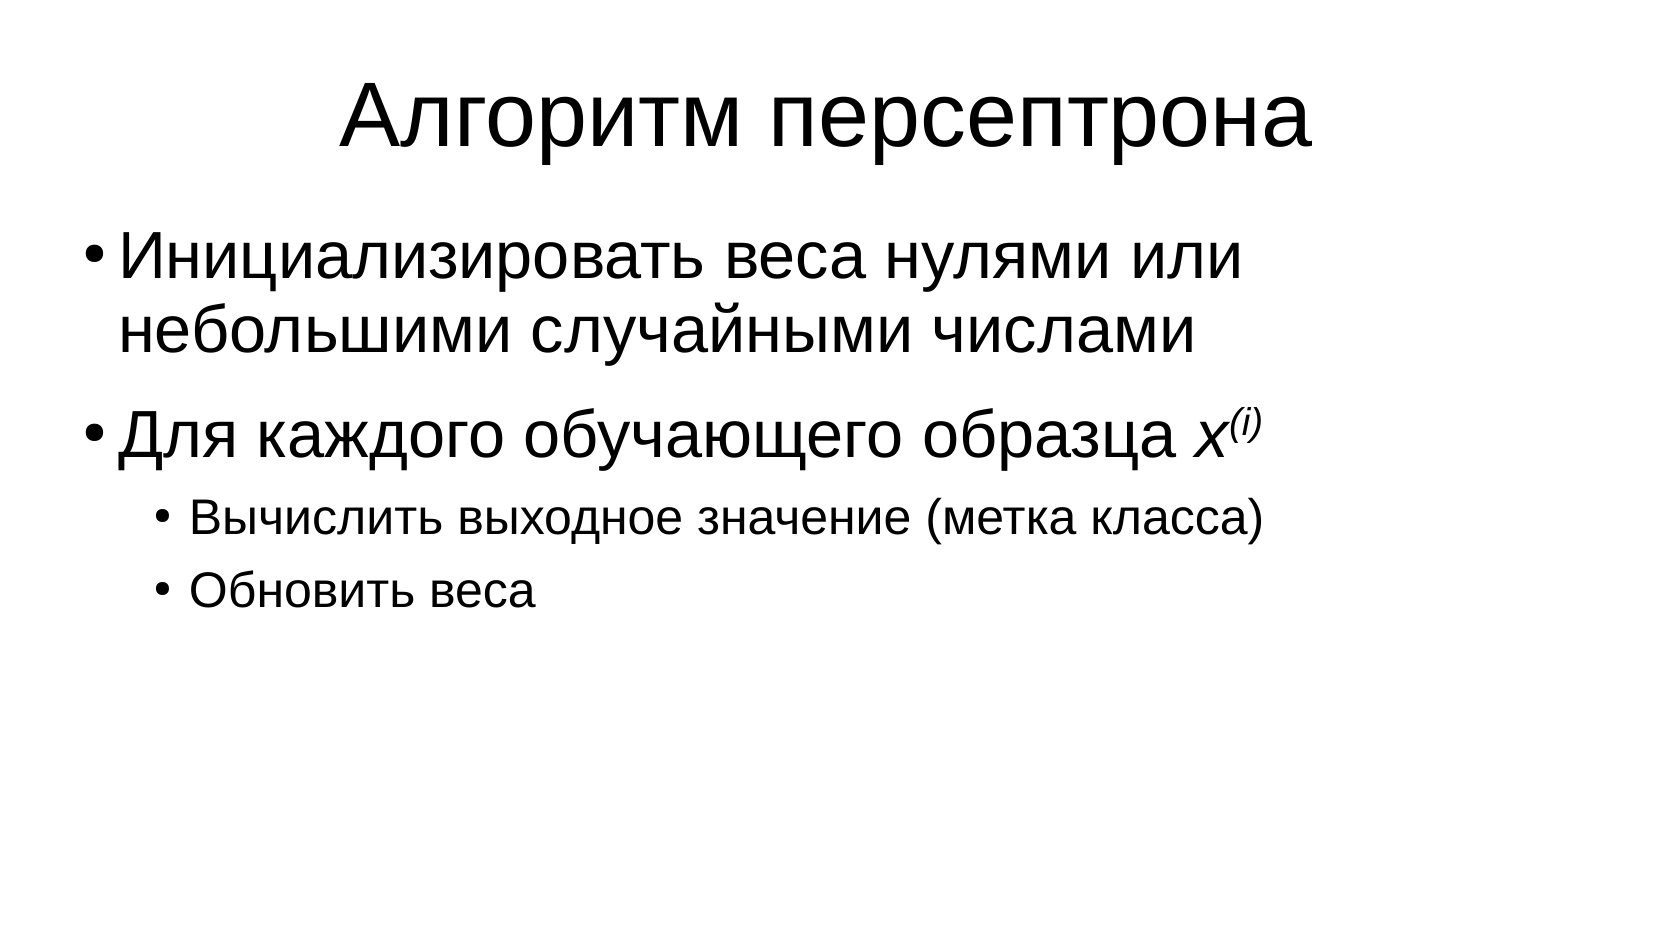

# Алгоритм персептрона
Инициализировать веса нулями или небольшими случайными числами
Для каждого обучающего образца x(i)
Вычислить выходное значение (метка класса)
Обновить веса